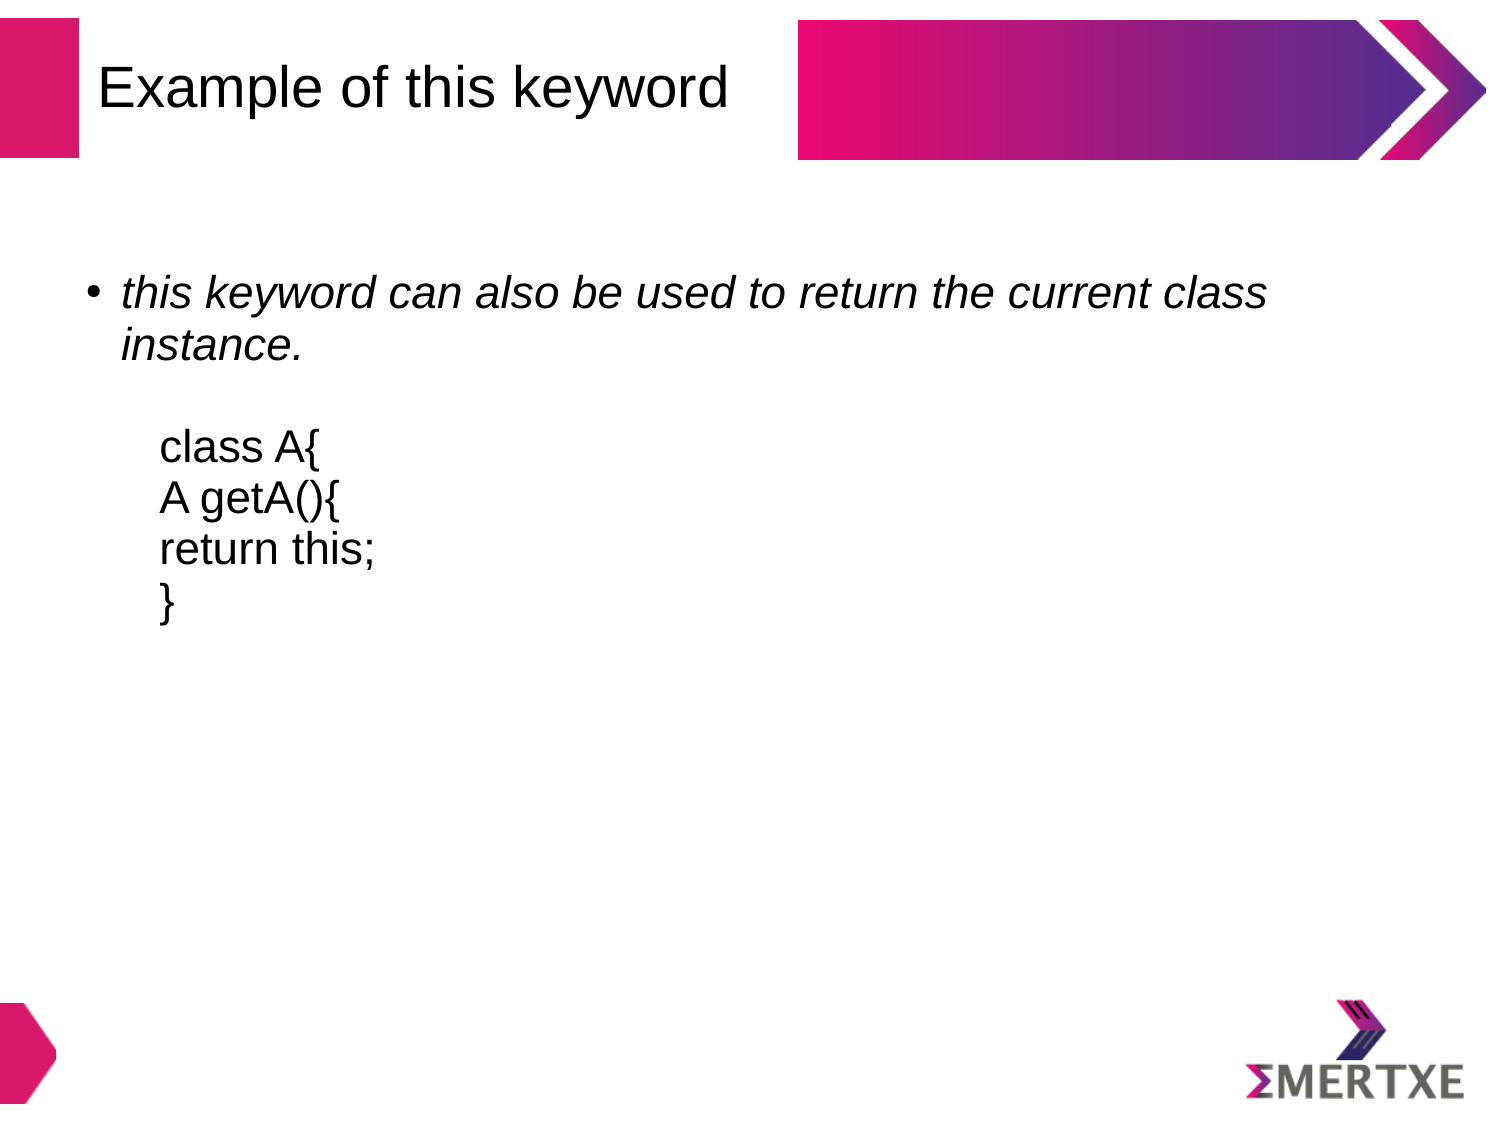

Example of this keyword
this keyword can also be used to return the current class instance.
	class A{
	A getA(){
	return this;
	}